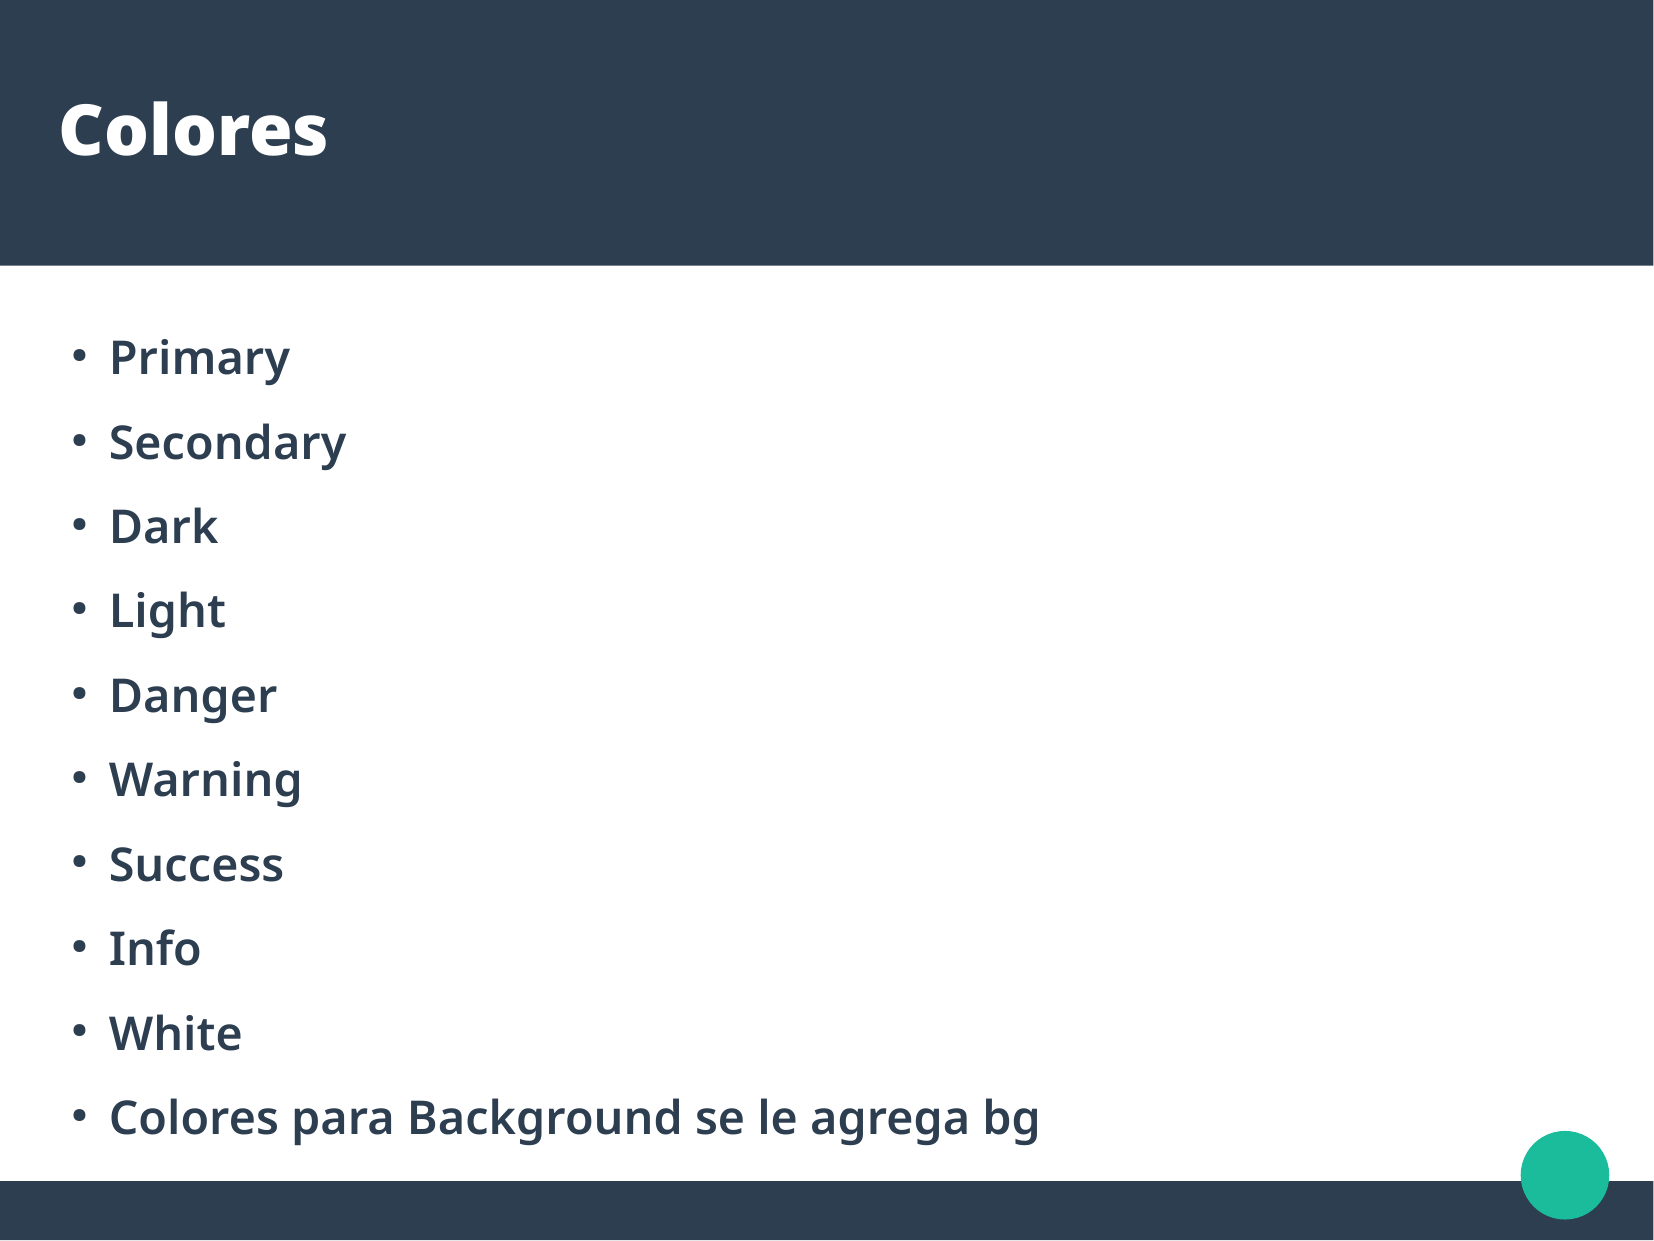

# Colores
Primary
Secondary
Dark
Light
Danger
Warning
Success
Info
White
Colores para Background se le agrega bg